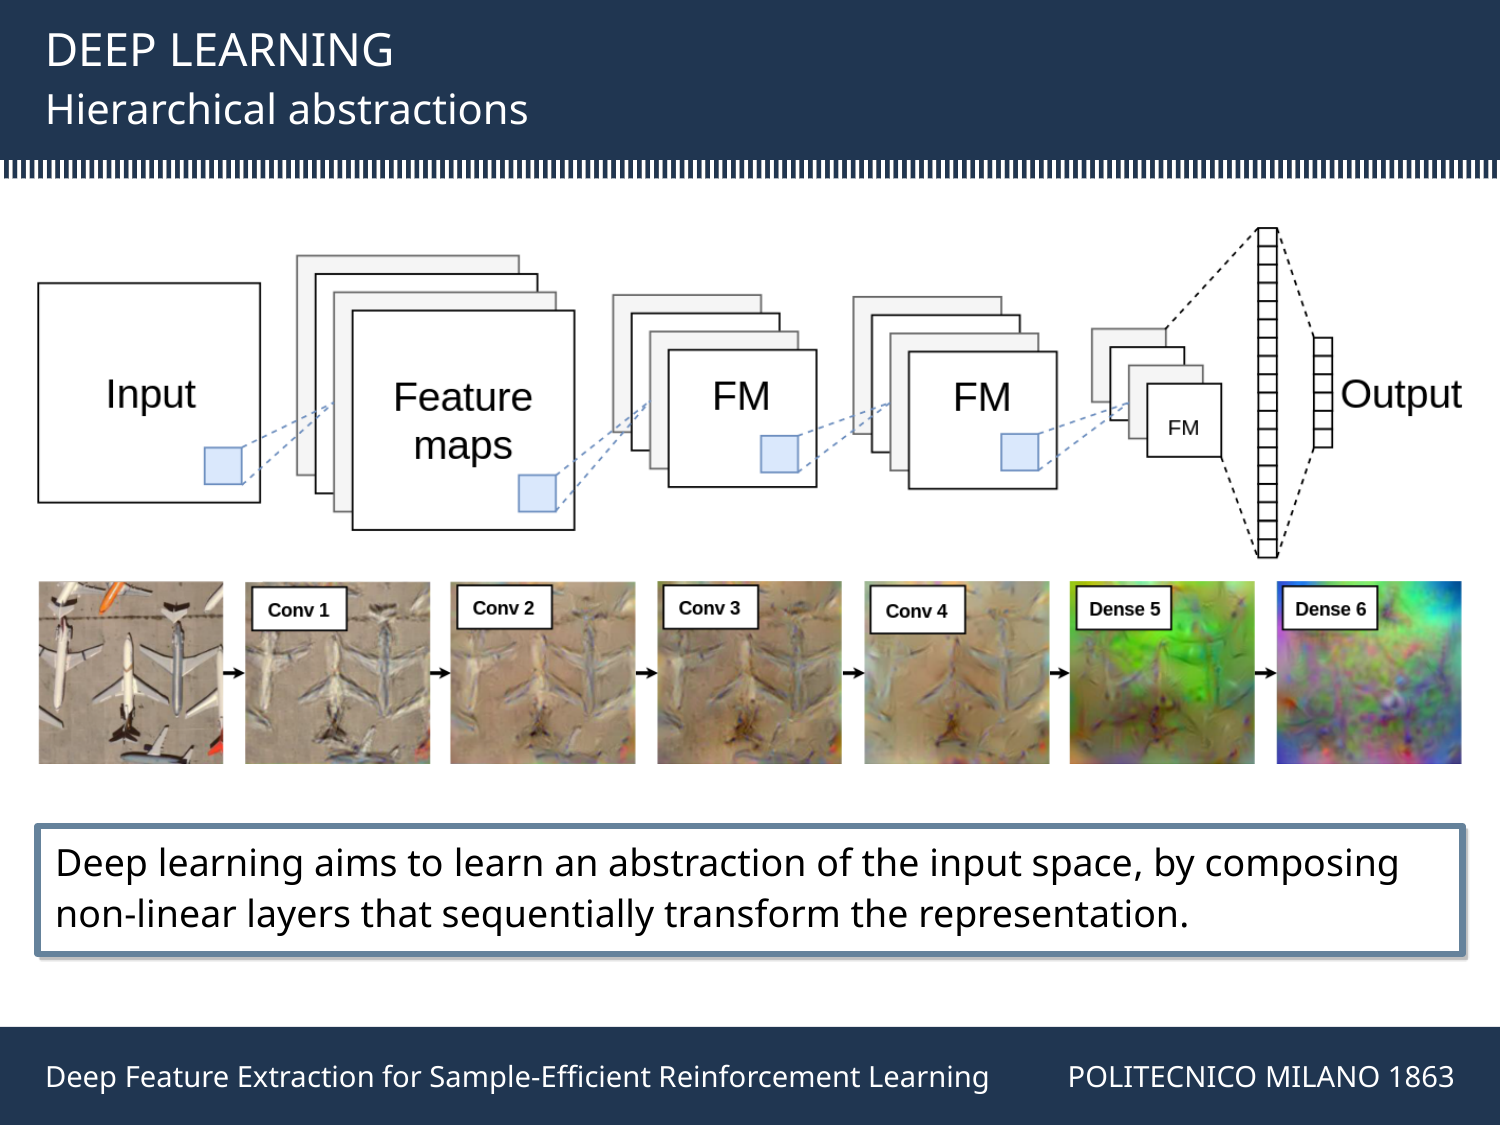

DEEP LEARNING
Hierarchical abstractions
Deep learning aims to learn an abstraction of the input space, by composing non-linear layers that sequentially transform the representation.
Deep Feature Extraction for Sample-Efficient Reinforcement Learning
POLITECNICO MILANO 1863